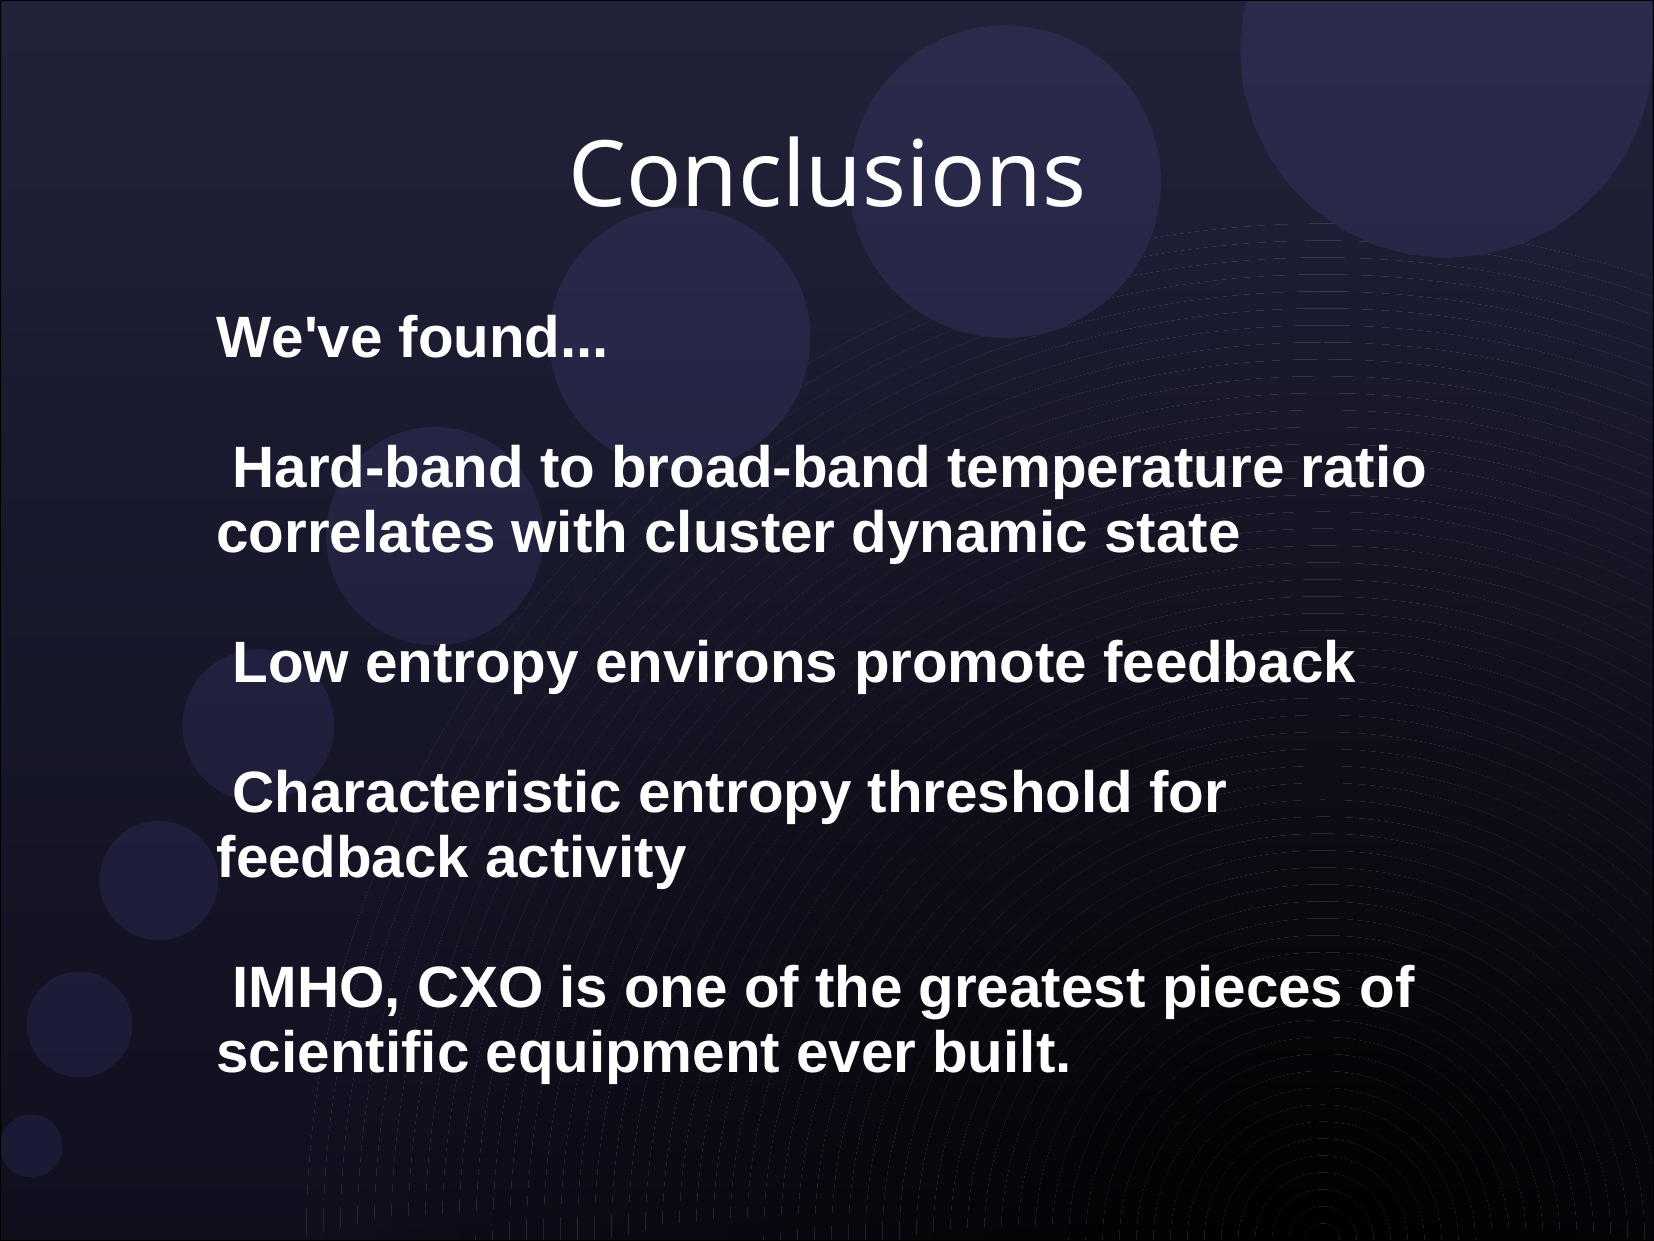

# Conclusions
We've found...
 Hard-band to broad-band temperature ratio correlates with cluster dynamic state
 Low entropy environs promote feedback
 Characteristic entropy threshold for feedback activity
 IMHO, CXO is one of the greatest pieces of scientific equipment ever built.